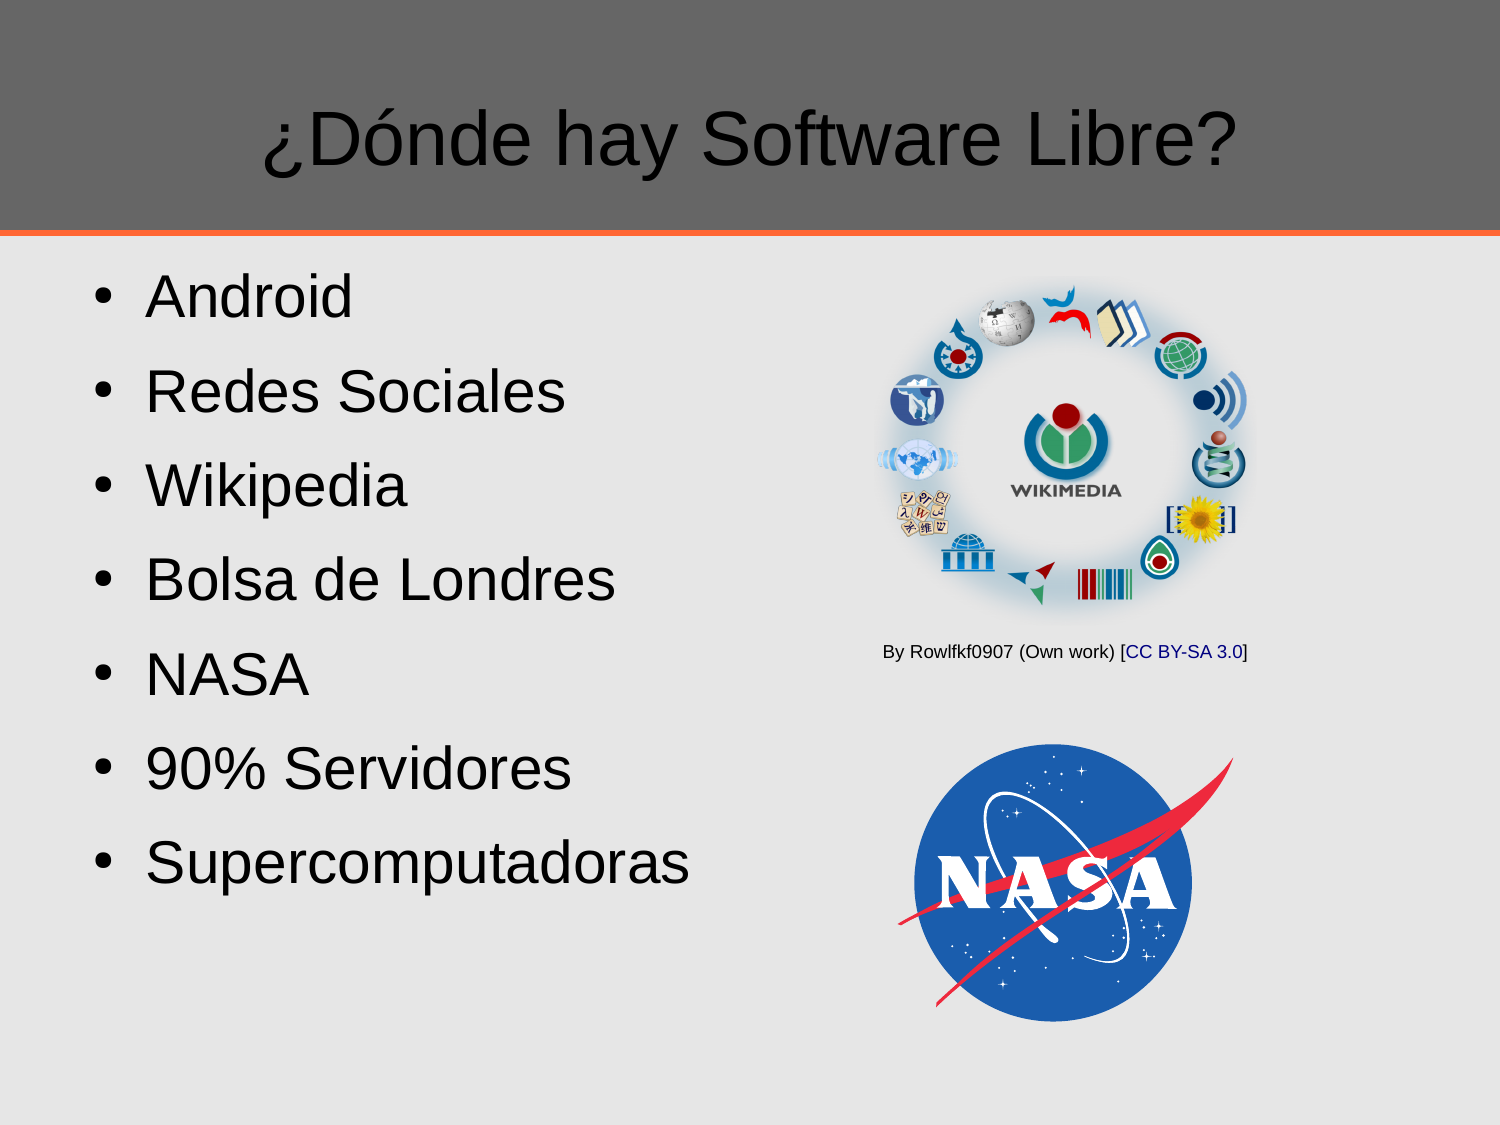

# ¿Dónde hay Software Libre?
Android
Redes Sociales
Wikipedia
Bolsa de Londres
NASA
90% Servidores
Supercomputadoras
By Rowlfkf0907 (Own work) [CC BY-SA 3.0]